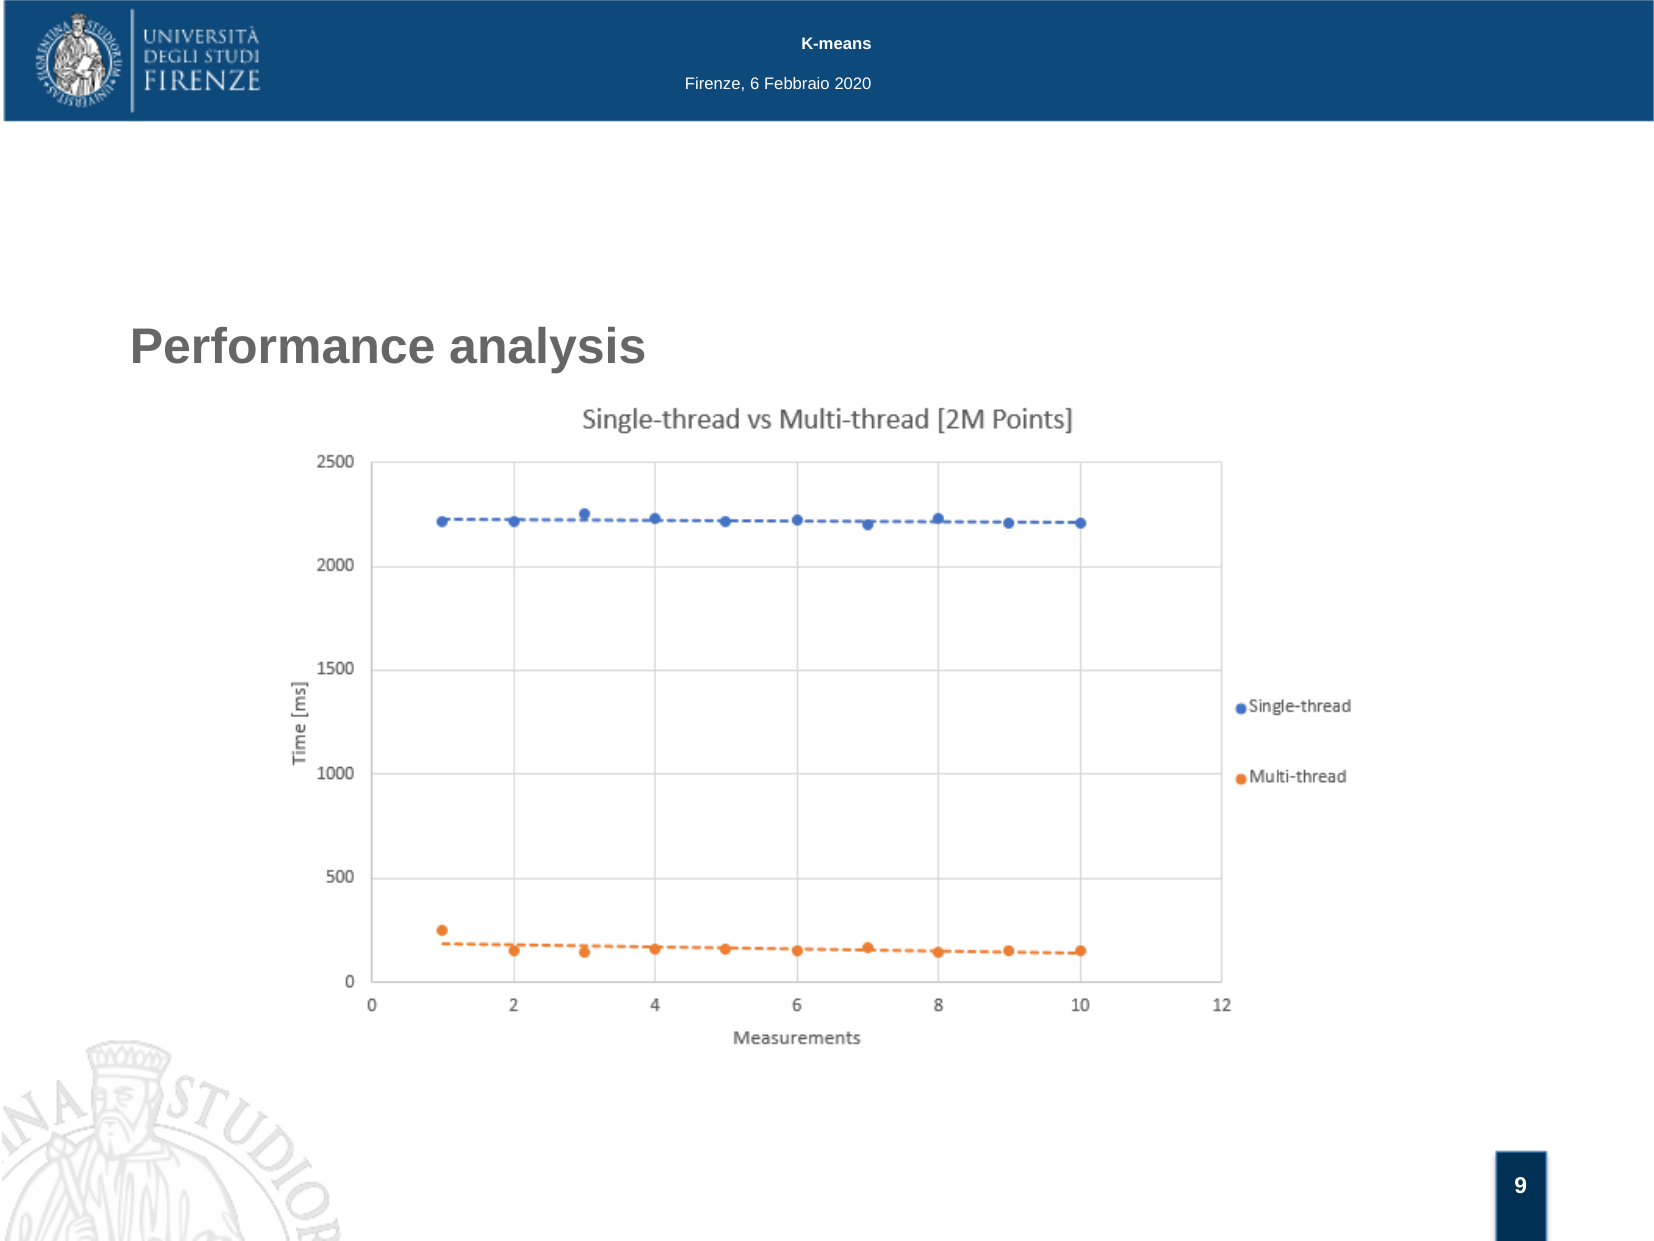

K-means
Firenze, 6 Febbraio 2020
Performance analysis
9